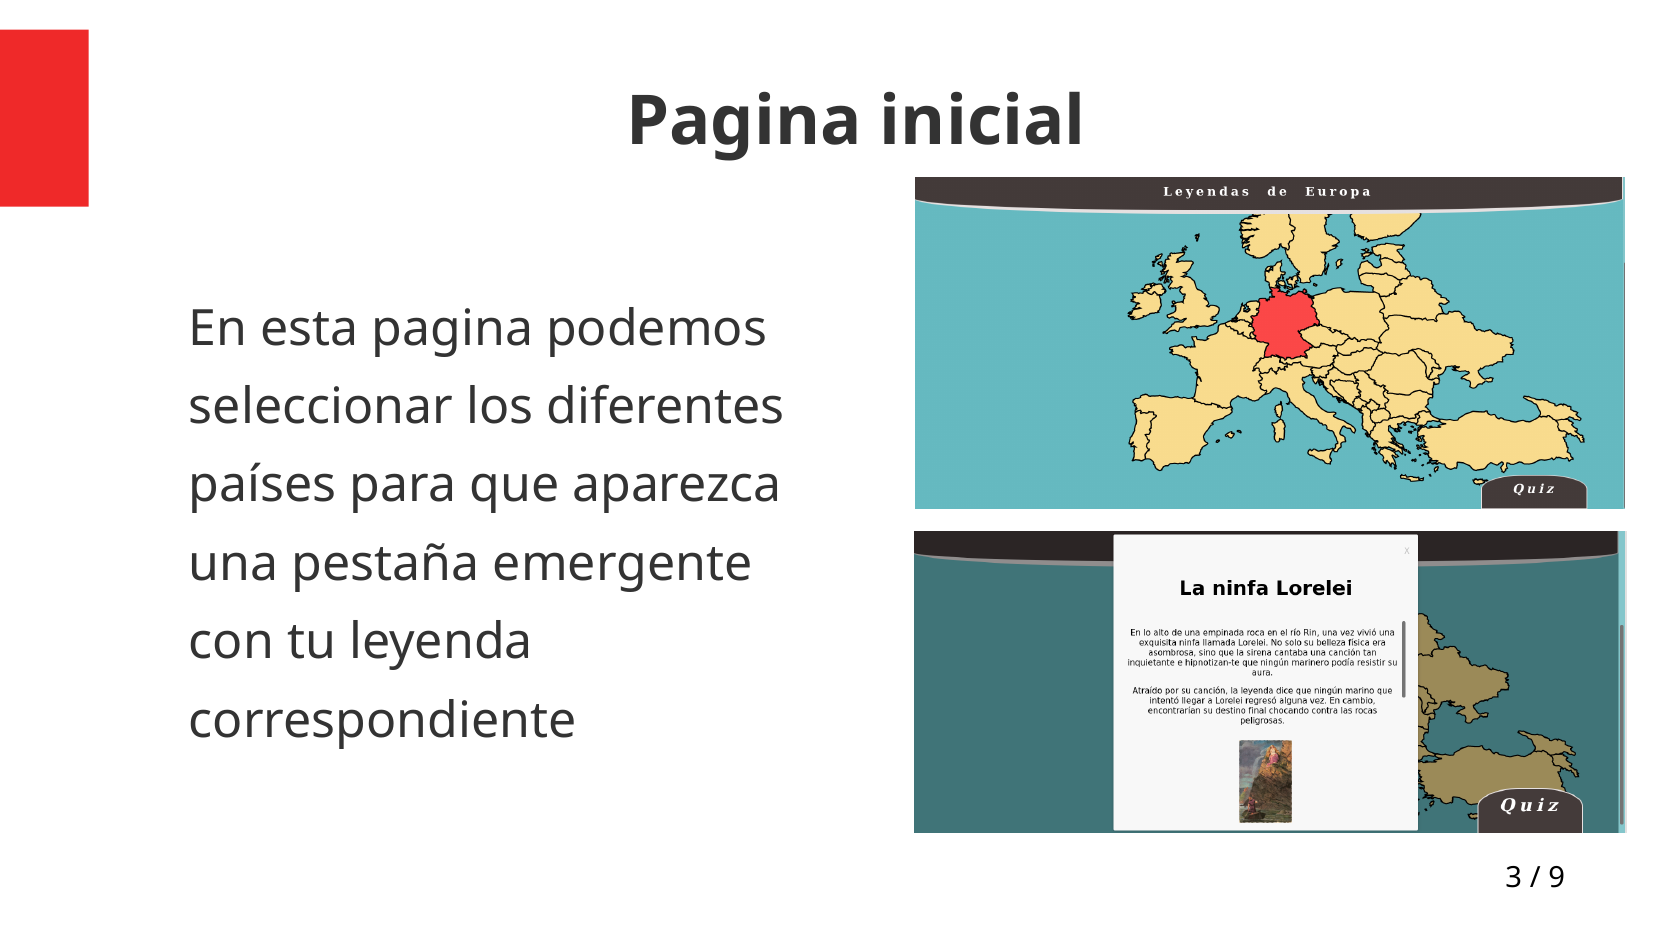

# Pagina inicial
En esta pagina podemos seleccionar los diferentes países para que aparezca una pestaña emergente con tu leyenda correspondiente
3